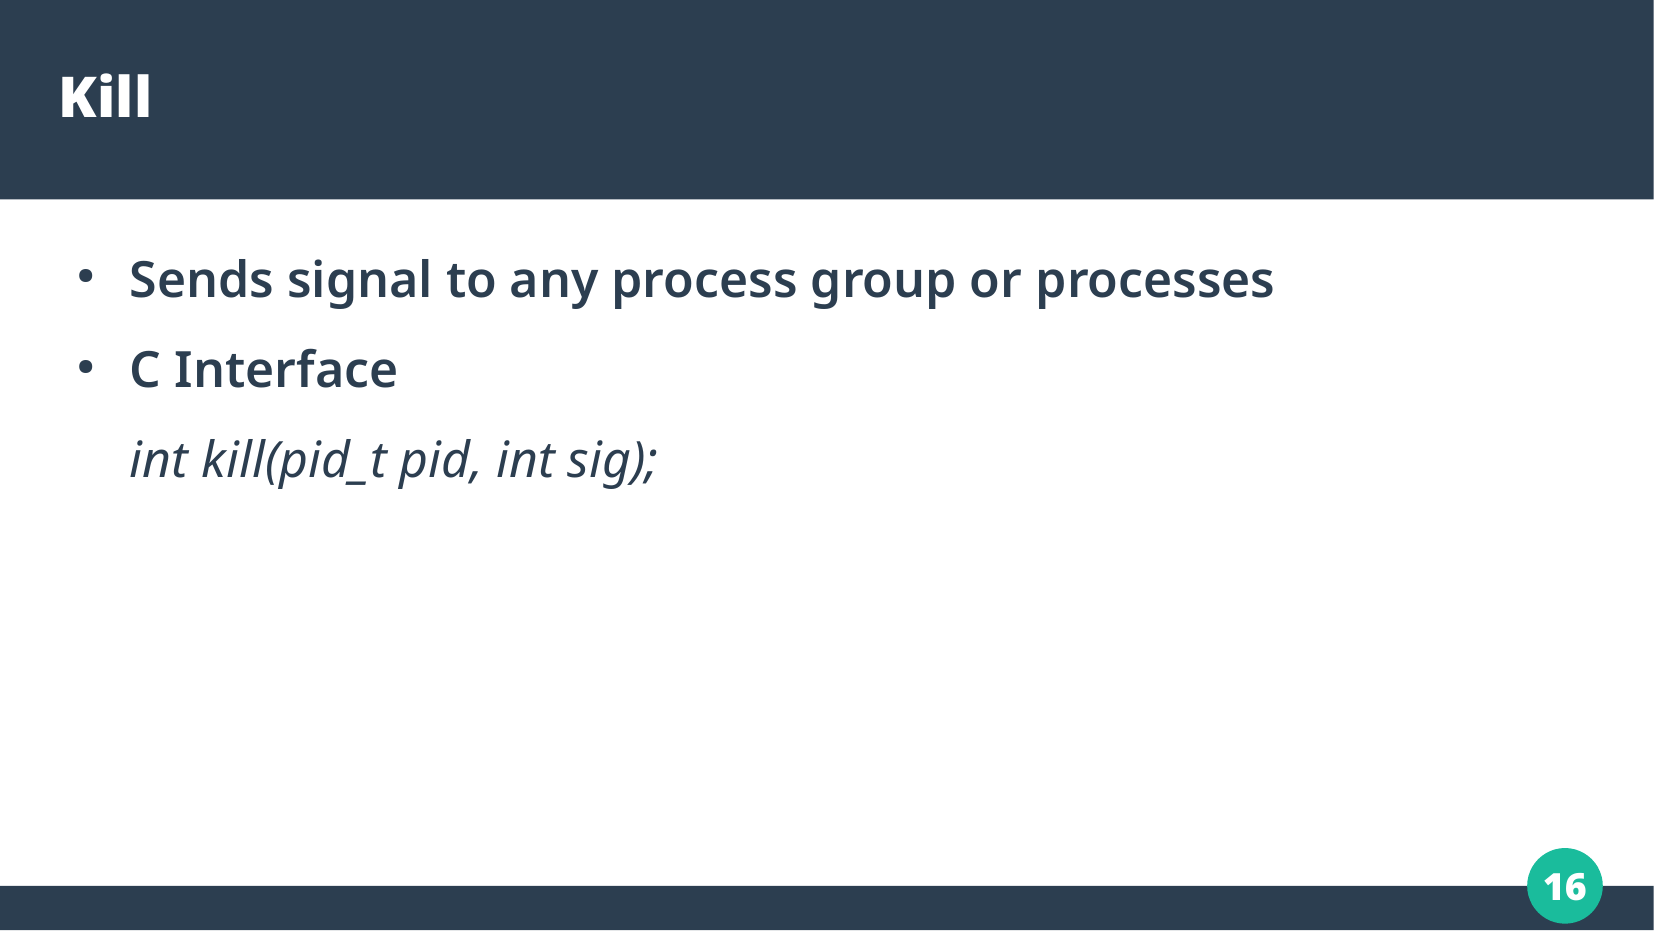

# Kill
Sends signal to any process group or processes
C Interface
int kill(pid_t pid, int sig);